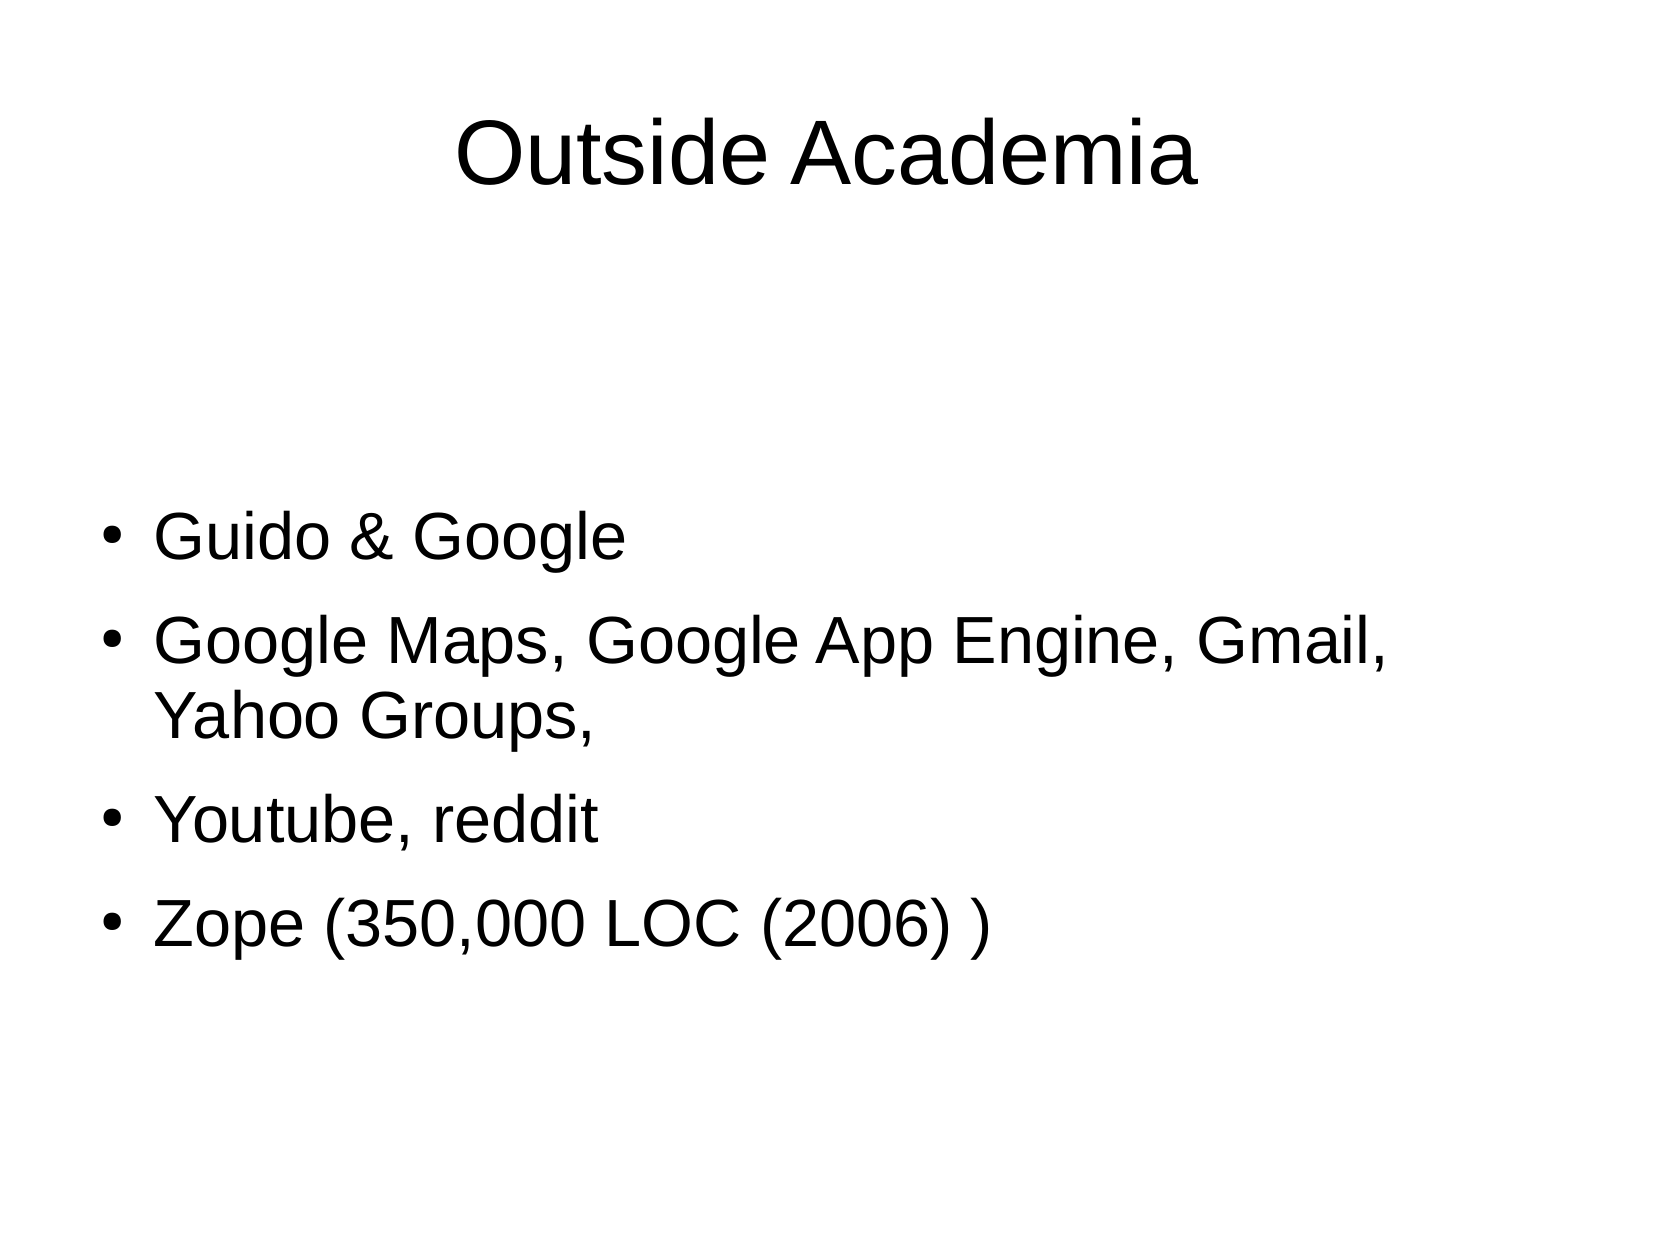

# Outside Academia
Guido & Google
Google Maps, Google App Engine, Gmail, Yahoo Groups,
Youtube, reddit
Zope (350,000 LOC (2006) )